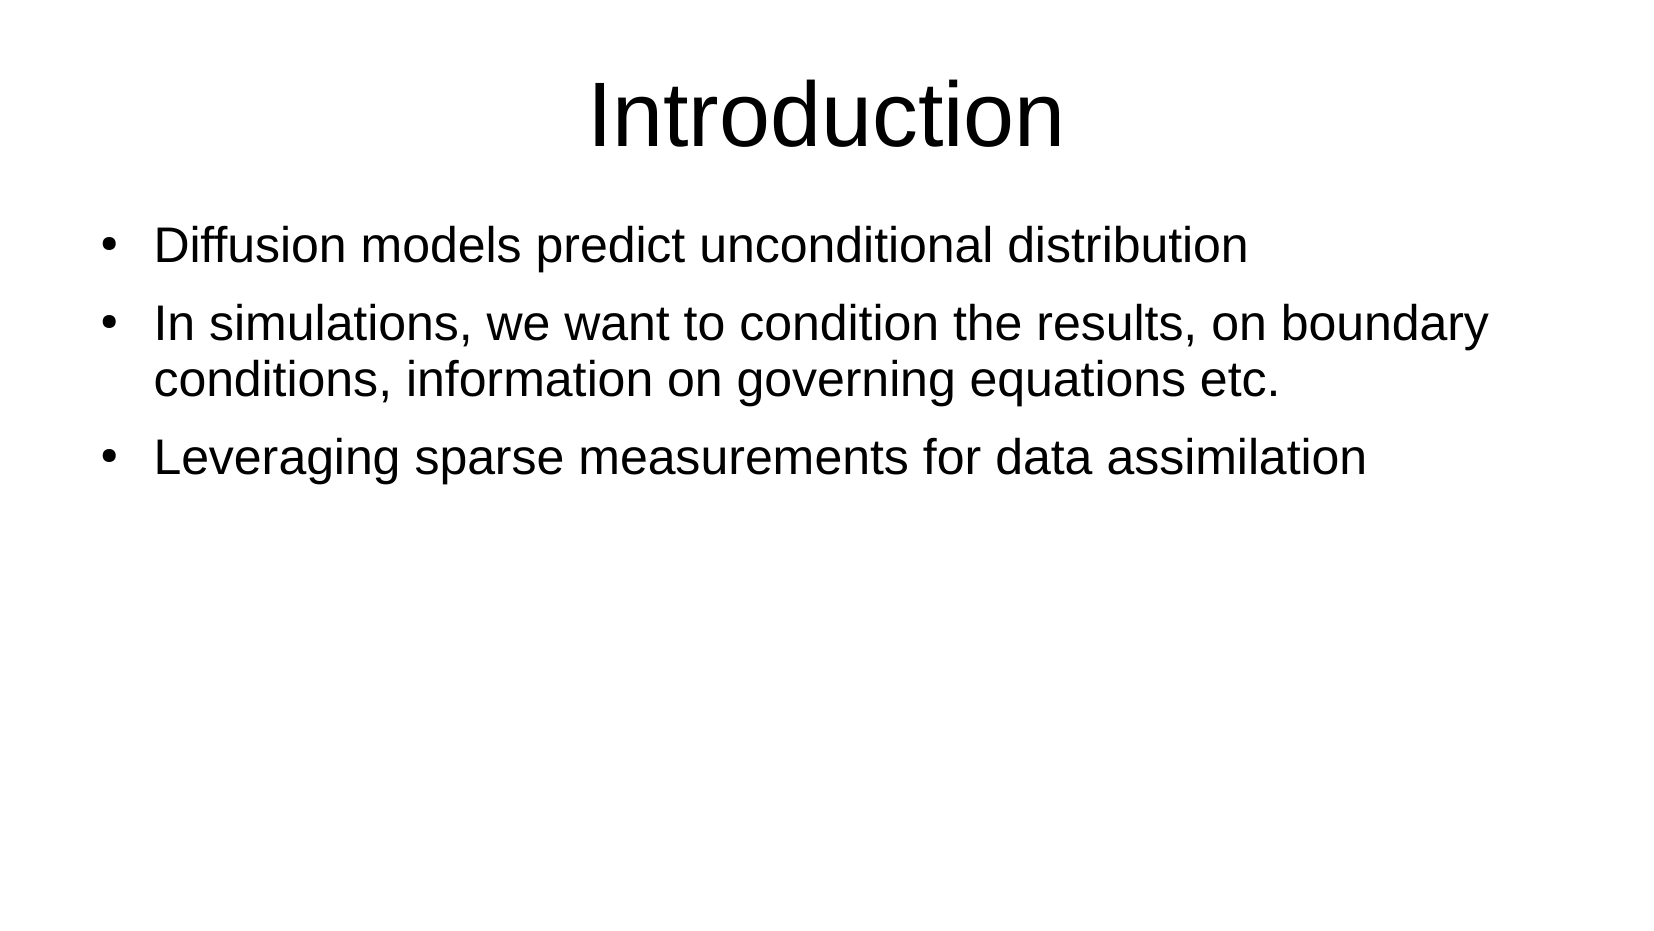

# Introduction
Diffusion models predict unconditional distribution
In simulations, we want to condition the results, on boundary conditions, information on governing equations etc.
Leveraging sparse measurements for data assimilation